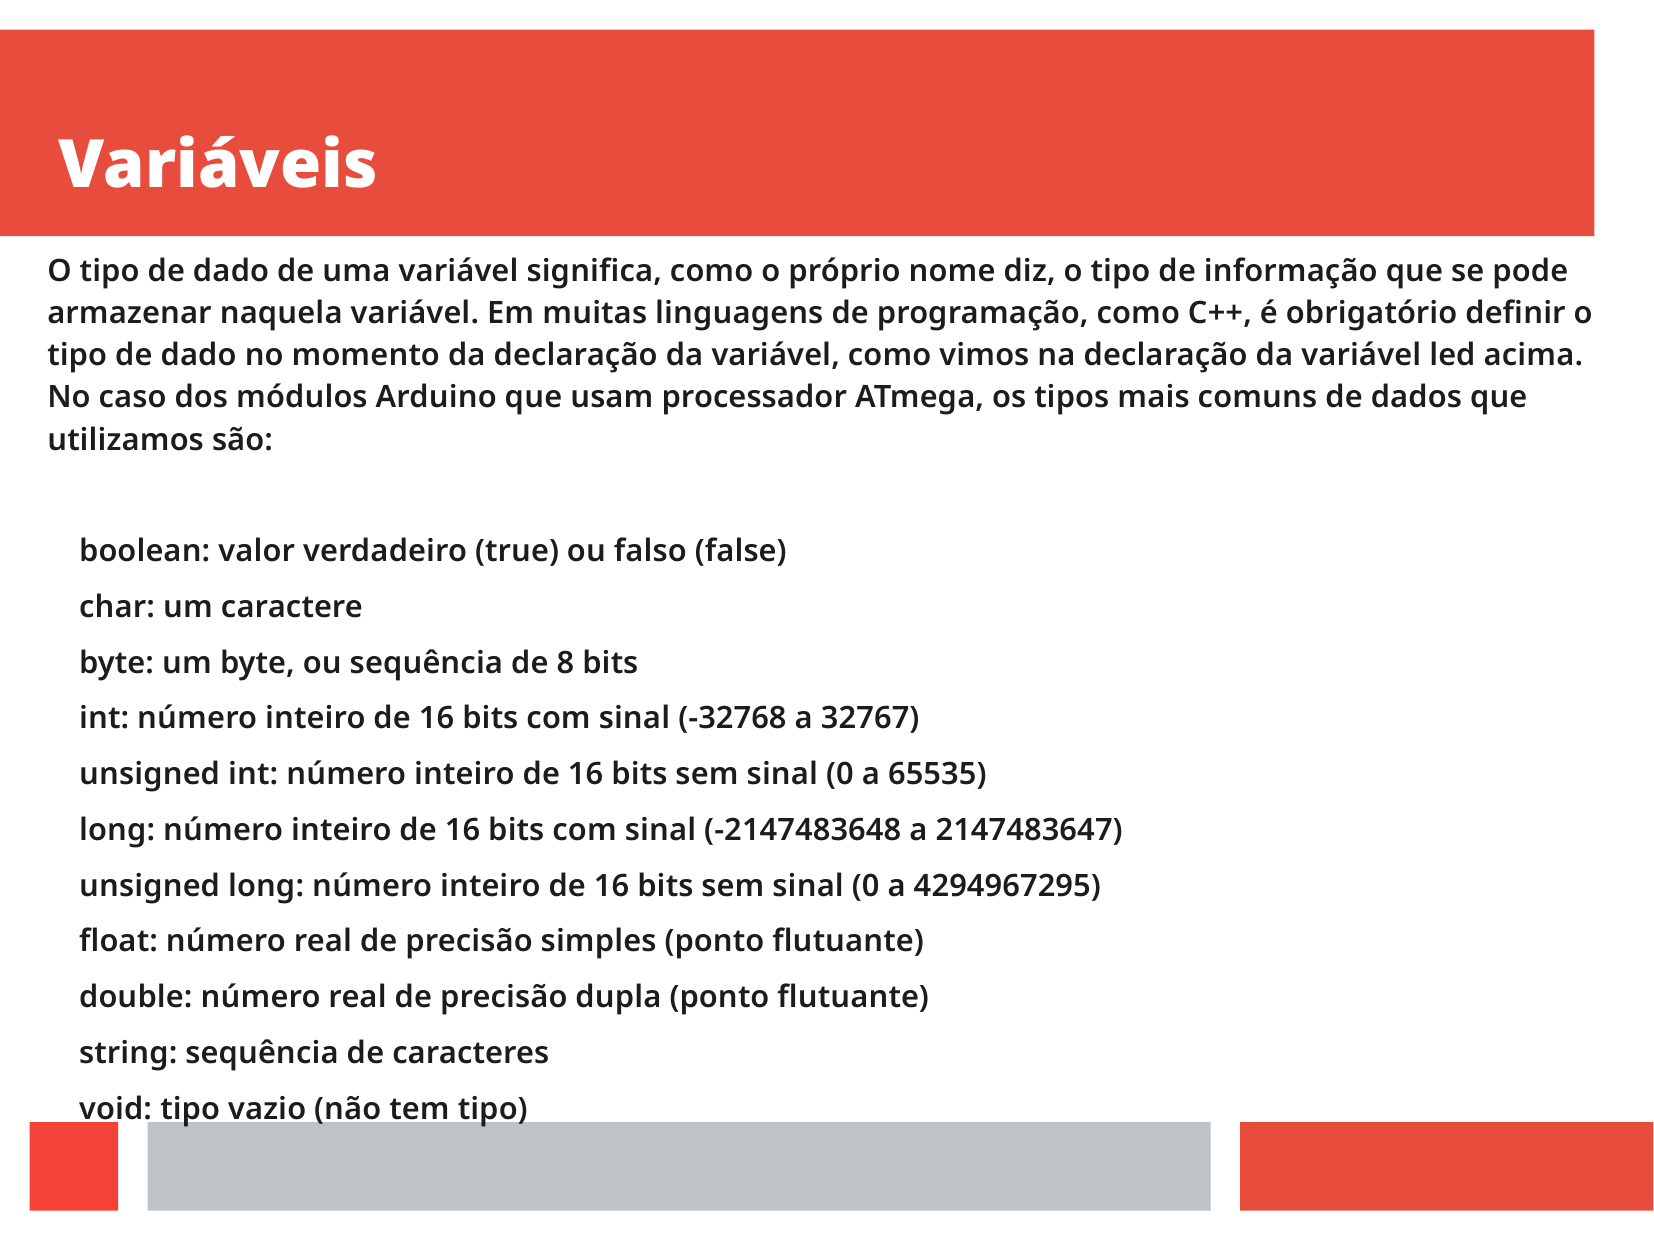

# Variáveis
O tipo de dado de uma variável significa, como o próprio nome diz, o tipo de informação que se pode armazenar naquela variável. Em muitas linguagens de programação, como C++, é obrigatório definir o tipo de dado no momento da declaração da variável, como vimos na declaração da variável led acima. No caso dos módulos Arduino que usam processador ATmega, os tipos mais comuns de dados que utilizamos são:
 boolean: valor verdadeiro (true) ou falso (false)
 char: um caractere
 byte: um byte, ou sequência de 8 bits
 int: número inteiro de 16 bits com sinal (-32768 a 32767)
 unsigned int: número inteiro de 16 bits sem sinal (0 a 65535)
 long: número inteiro de 16 bits com sinal (-2147483648 a 2147483647)
 unsigned long: número inteiro de 16 bits sem sinal (0 a 4294967295)
 float: número real de precisão simples (ponto flutuante)
 double: número real de precisão dupla (ponto flutuante)
 string: sequência de caracteres
 void: tipo vazio (não tem tipo)